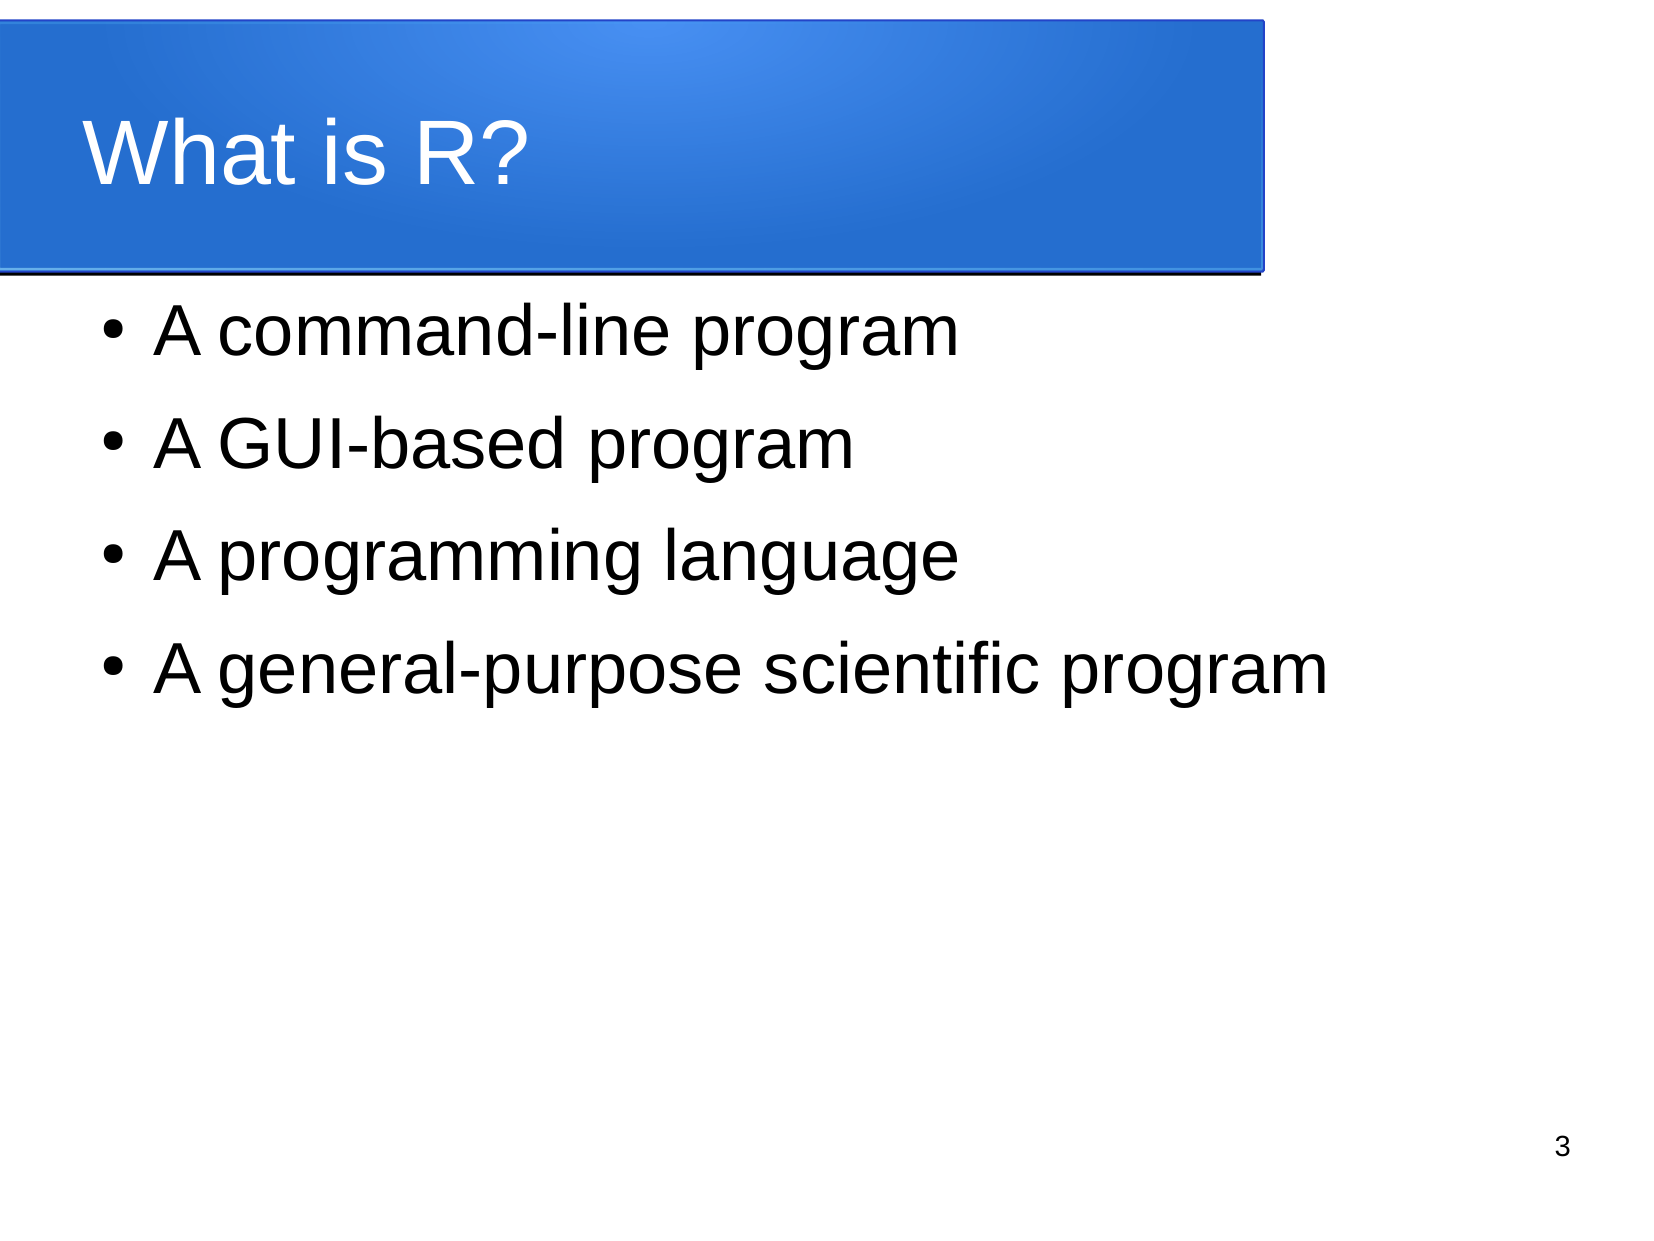

# What is R?
A command-line program
A GUI-based program
A programming language
A general-purpose scientific program
3